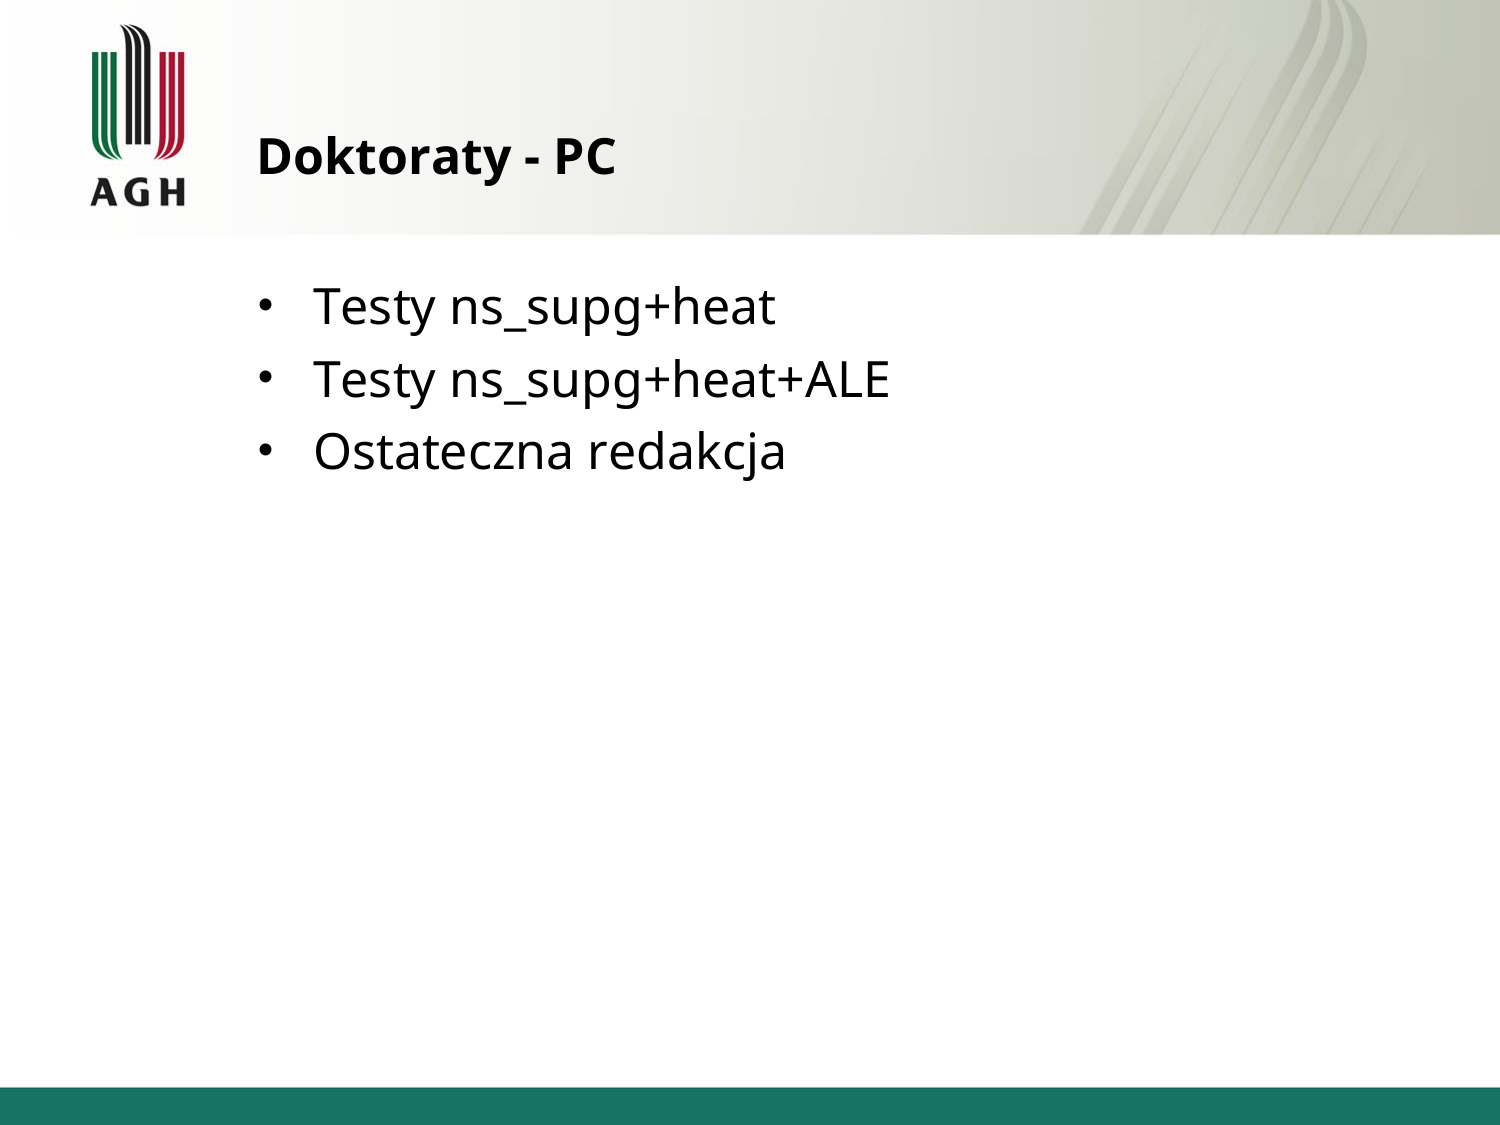

# Doktoraty - PC
Testy ns_supg+heat
Testy ns_supg+heat+ALE
Ostateczna redakcja